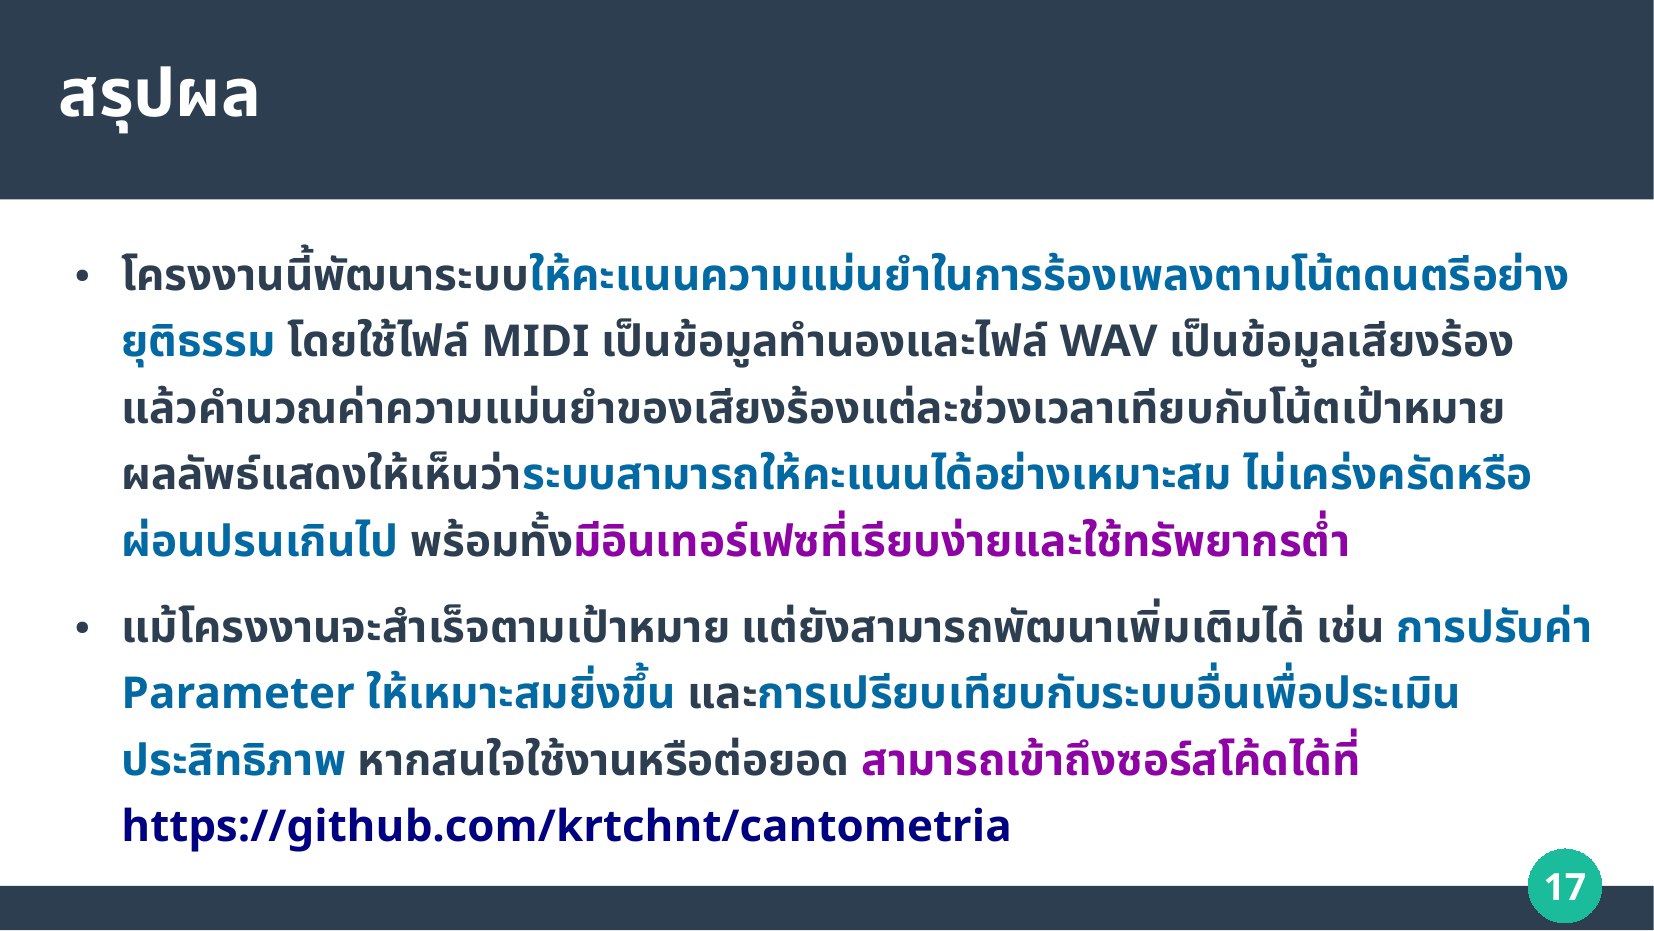

# สรุปผล
โครงงานนี้พัฒนาระบบให้คะแนนความแม่นยำในการร้องเพลงตามโน้ตดนตรีอย่างยุติธรรม โดยใช้ไฟล์ MIDI เป็นข้อมูลทำนองและไฟล์ WAV เป็นข้อมูลเสียงร้อง แล้วคำนวณค่าความแม่นยำของเสียงร้องแต่ละช่วงเวลาเทียบกับโน้ตเป้าหมาย ผลลัพธ์แสดงให้เห็นว่าระบบสามารถให้คะแนนได้อย่างเหมาะสม ไม่เคร่งครัดหรือผ่อนปรนเกินไป พร้อมทั้งมีอินเทอร์เฟซที่เรียบง่ายและใช้ทรัพยากรต่ำ
แม้โครงงานจะสำเร็จตามเป้าหมาย แต่ยังสามารถพัฒนาเพิ่มเติมได้ เช่น การปรับค่า Parameter ให้เหมาะสมยิ่งขึ้น และการเปรียบเทียบกับระบบอื่นเพื่อประเมินประสิทธิภาพ หากสนใจใช้งานหรือต่อยอด สามารถเข้าถึงซอร์สโค้ดได้ที่ https://github.com/krtchnt/cantometria
17